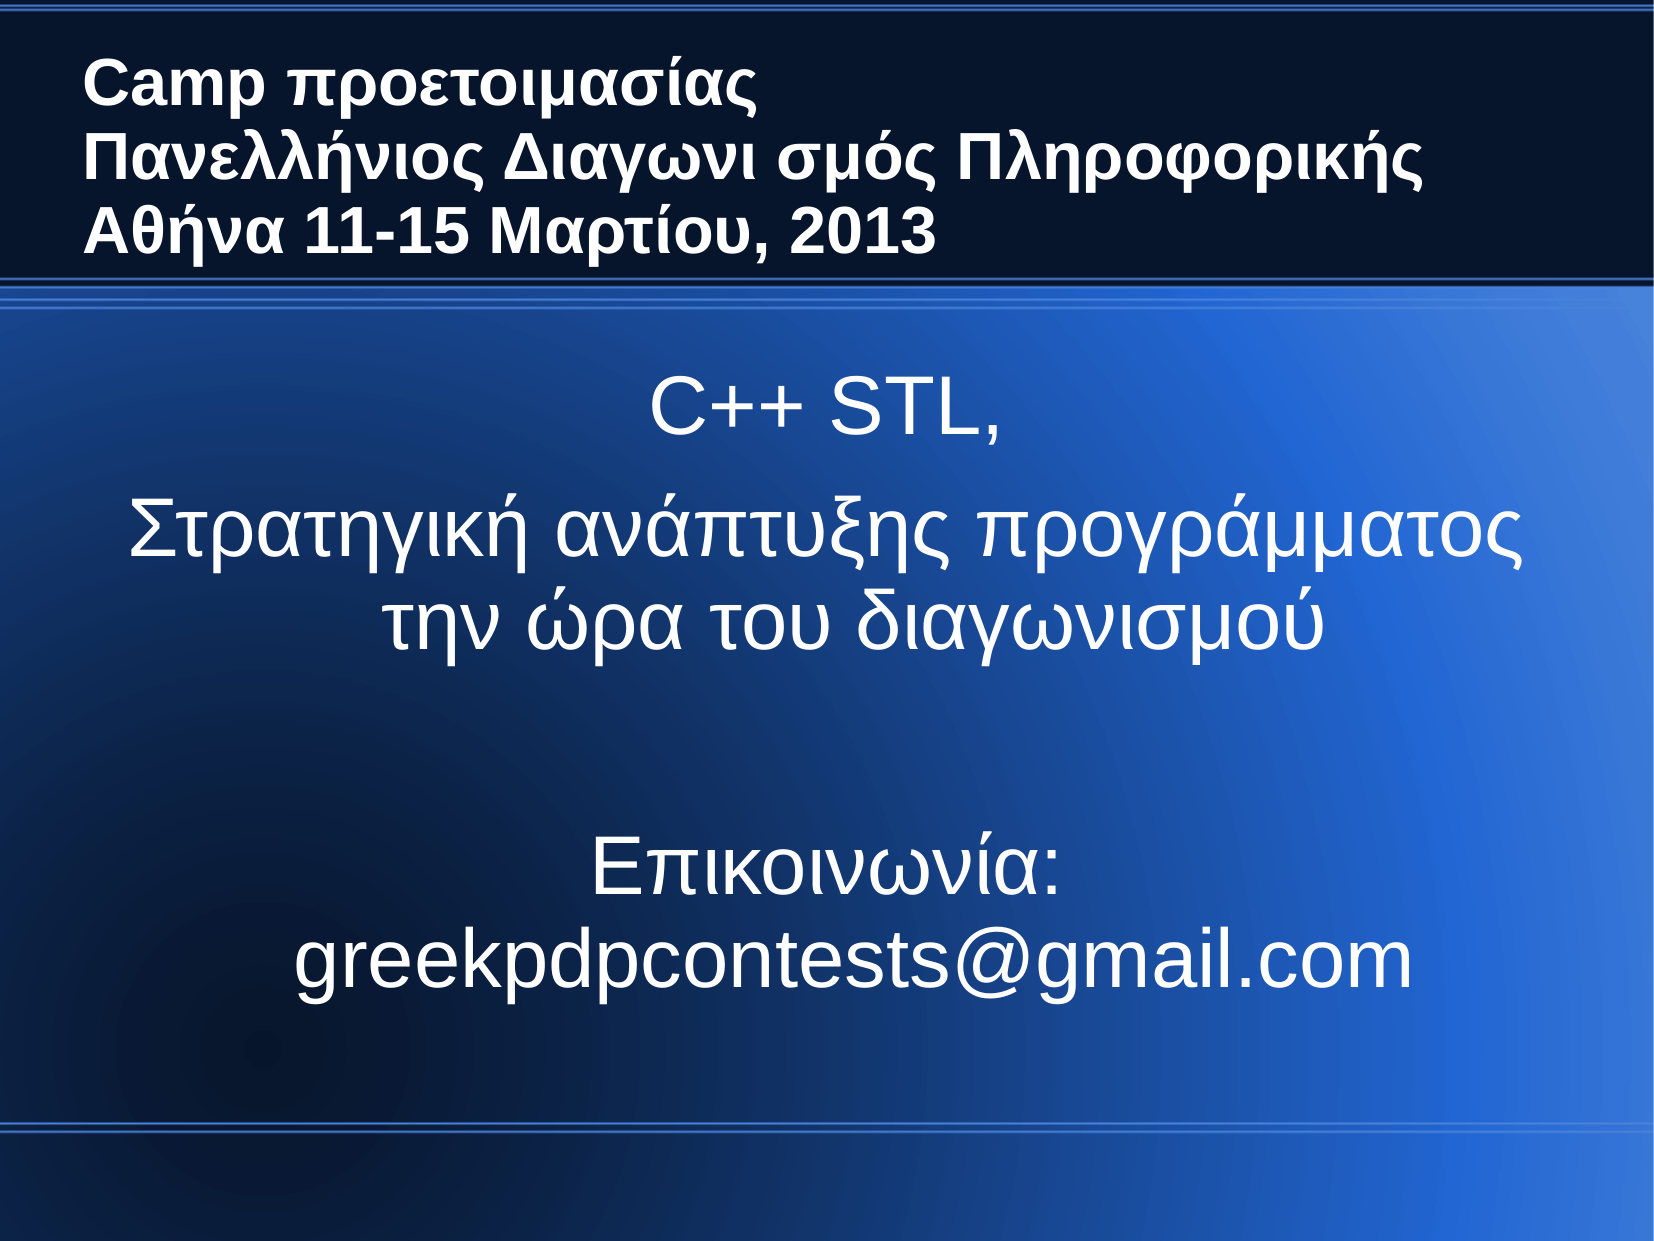

# Camp προετοιμασίας Πανελλήνιος Διαγωνι σμός Πληροφορικής Αθήνα 11-15 Μαρτίου, 2013
C++ STL,
Στρατηγική ανάπτυξης προγράμματος την ώρα του διαγωνισμού
Επικοινωνία: greekpdpcontests@gmail.com